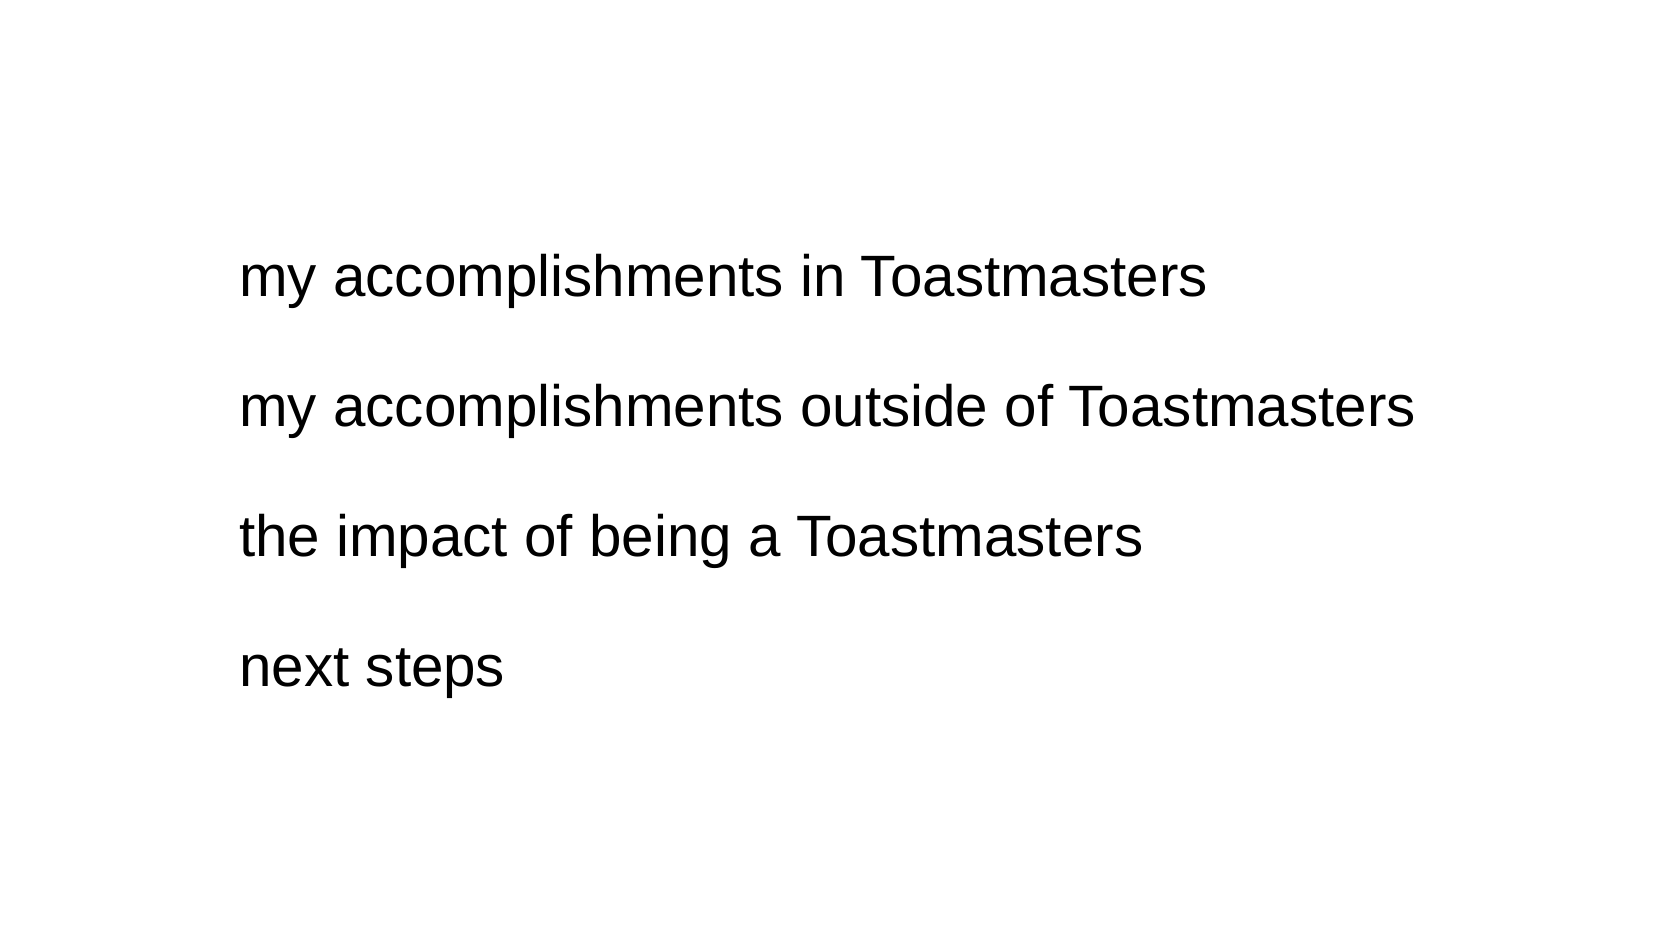

my accomplishments in Toastmasters
my accomplishments outside of Toastmasters
the impact of being a Toastmasters
next steps